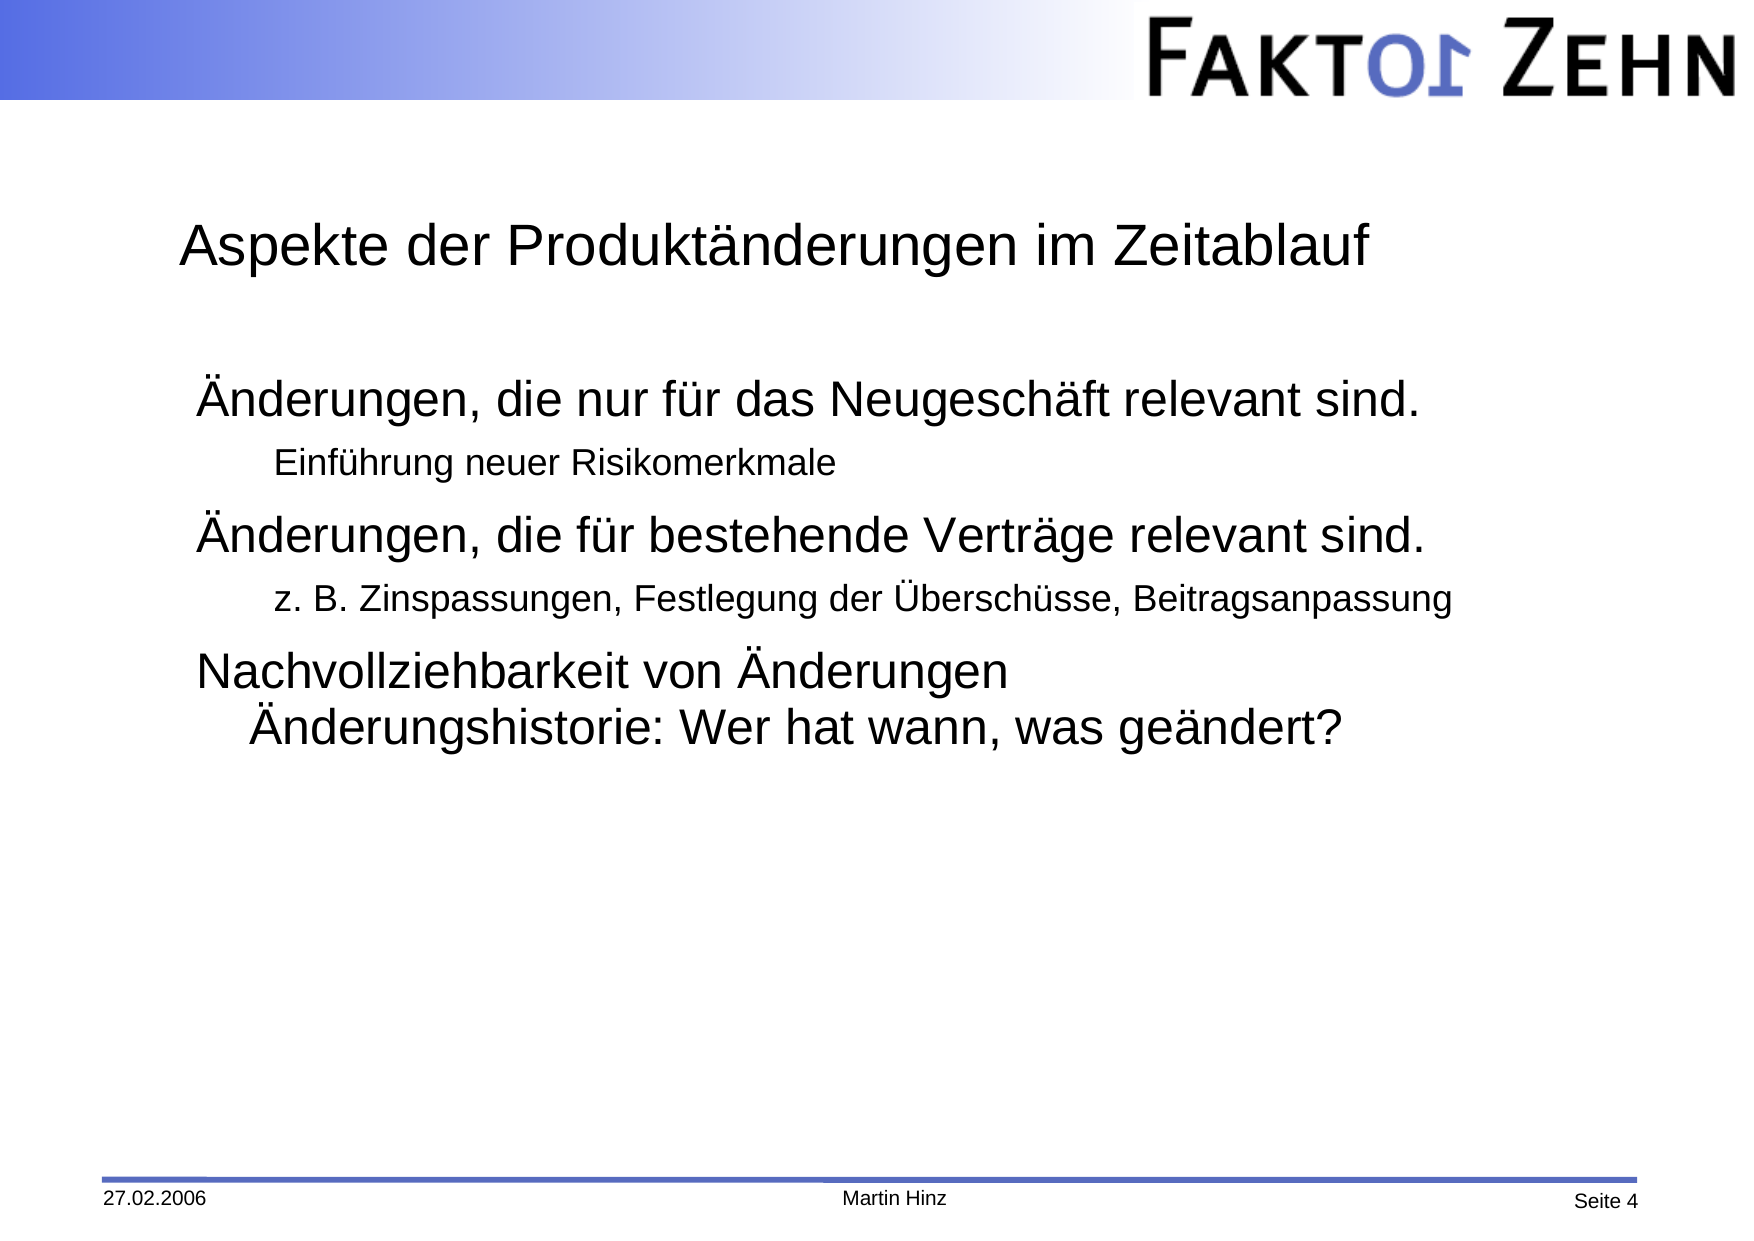

# Aspekte der Produktänderungen im Zeitablauf
Änderungen, die nur für das Neugeschäft relevant sind.
Einführung neuer Risikomerkmale
Änderungen, die für bestehende Verträge relevant sind.
z. B. Zinspassungen, Festlegung der Überschüsse, Beitragsanpassung
Nachvollziehbarkeit von Änderungen
Änderungshistorie: Wer hat wann, was geändert?